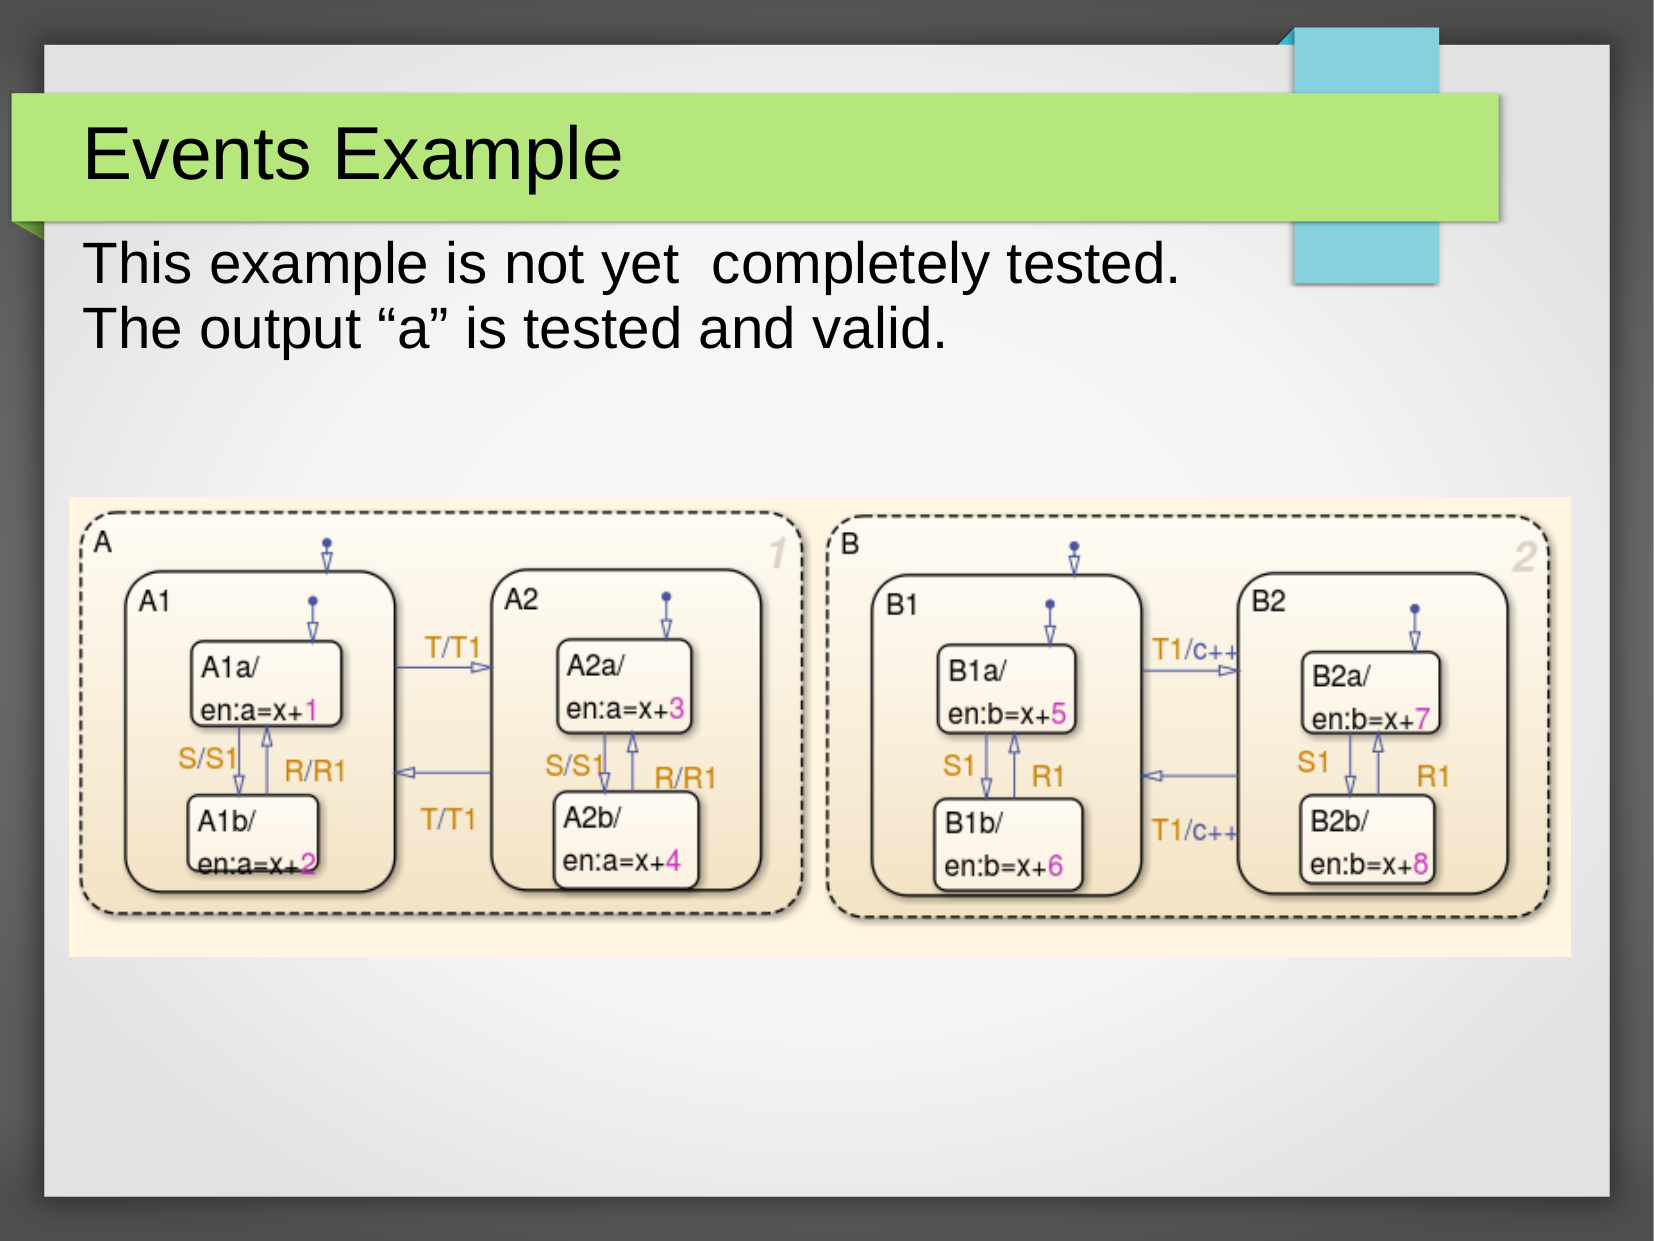

# Events Example
This example is not yet completely tested. The output “a” is tested and valid.